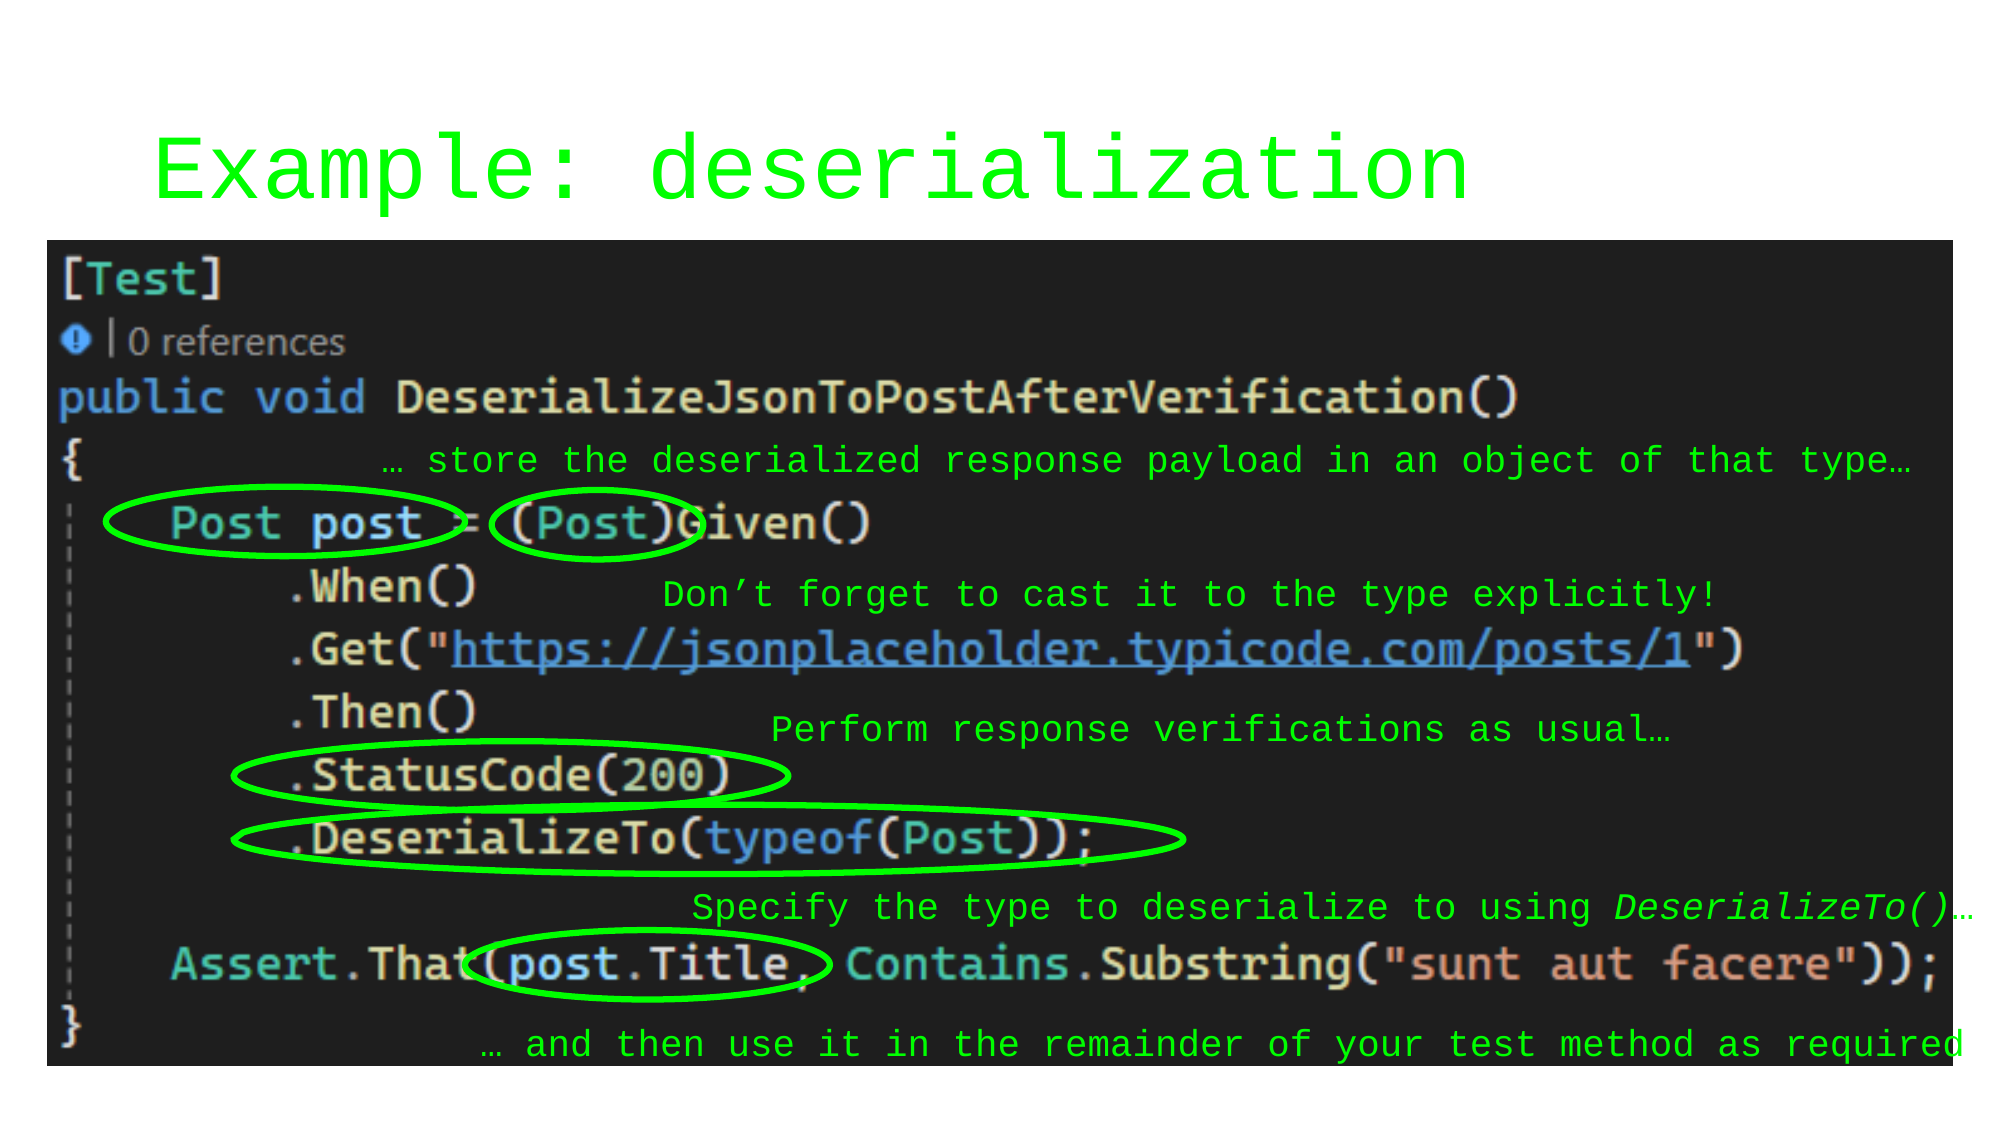

# Example: deserialization
… store the deserialized response payload in an object of that type…
Don’t forget to cast it to the type explicitly!
Perform response verifications as usual…
Specify the type to deserialize to using DeserializeTo()…
… and then use it in the remainder of your test method as required